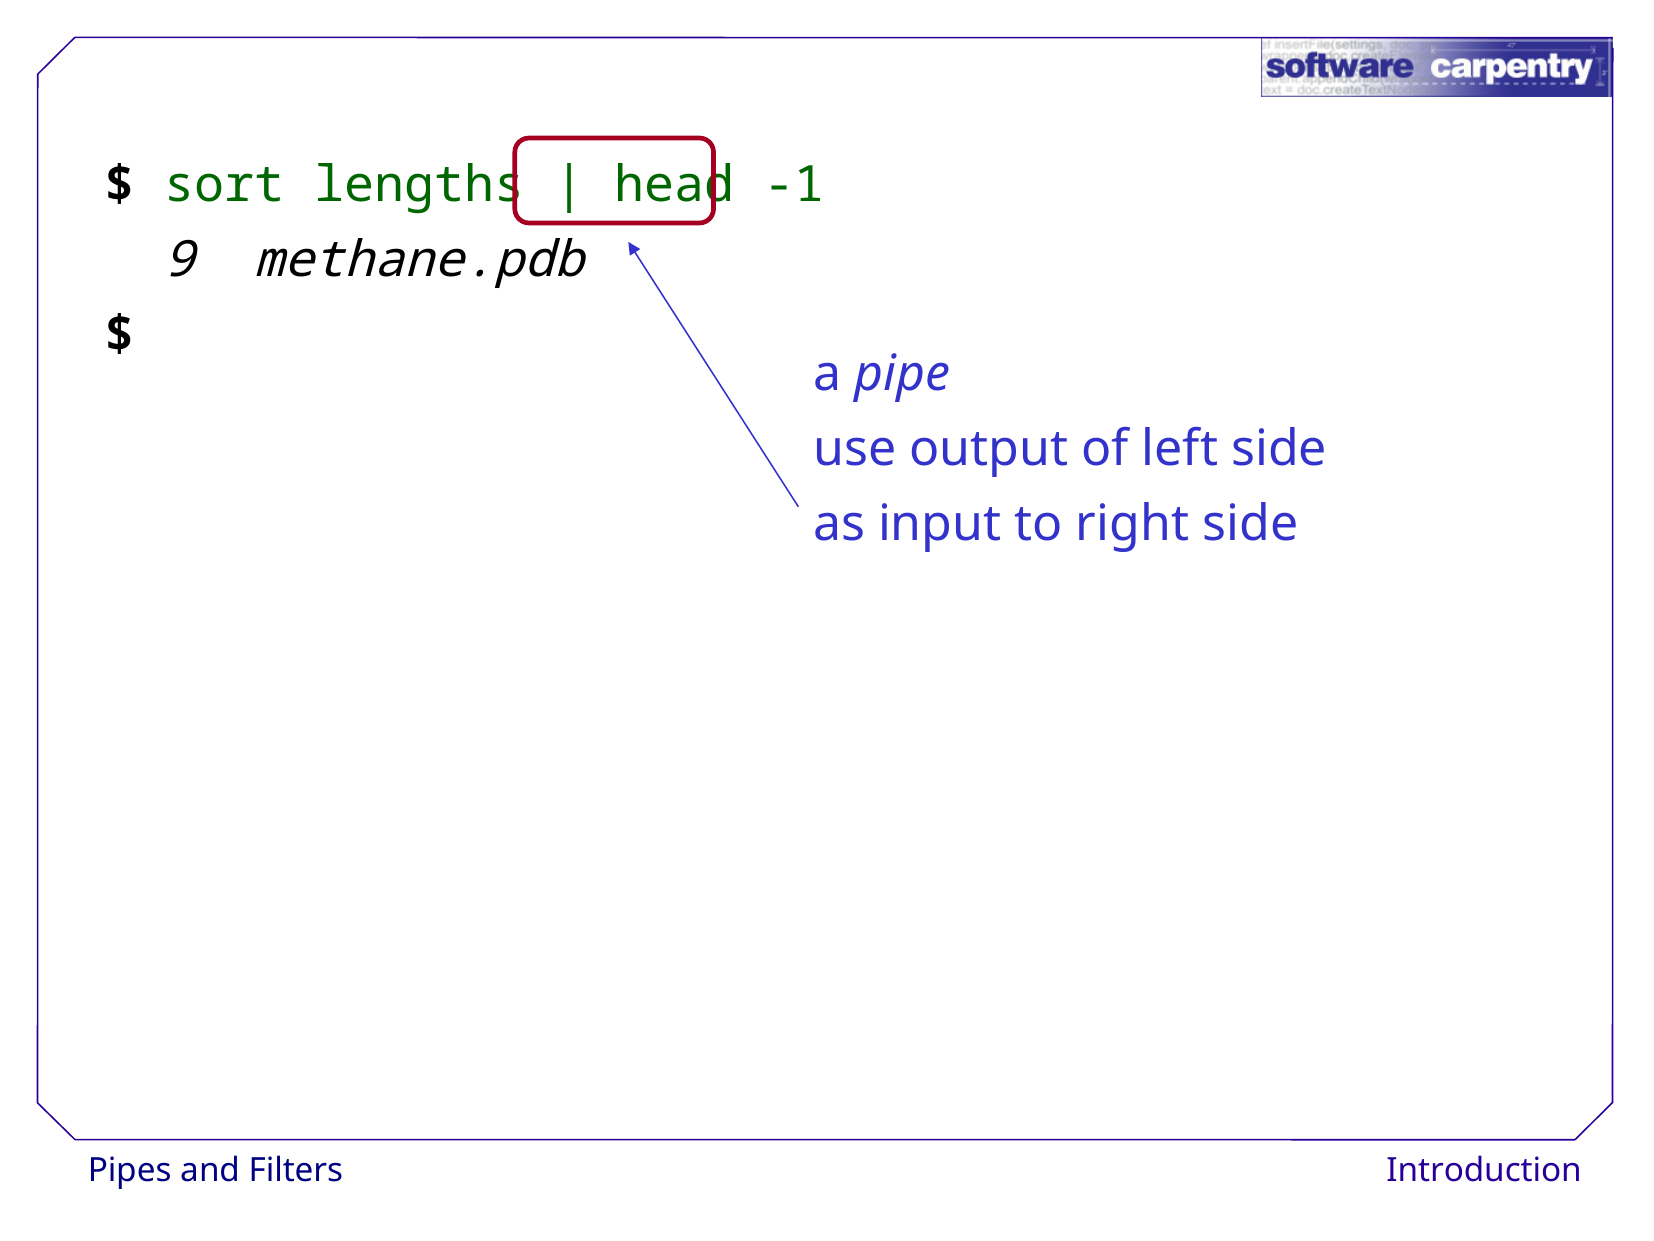

$ sort lengths | head -1
 9 methane.pdb
$
a pipe
use output of left side
as input to right side